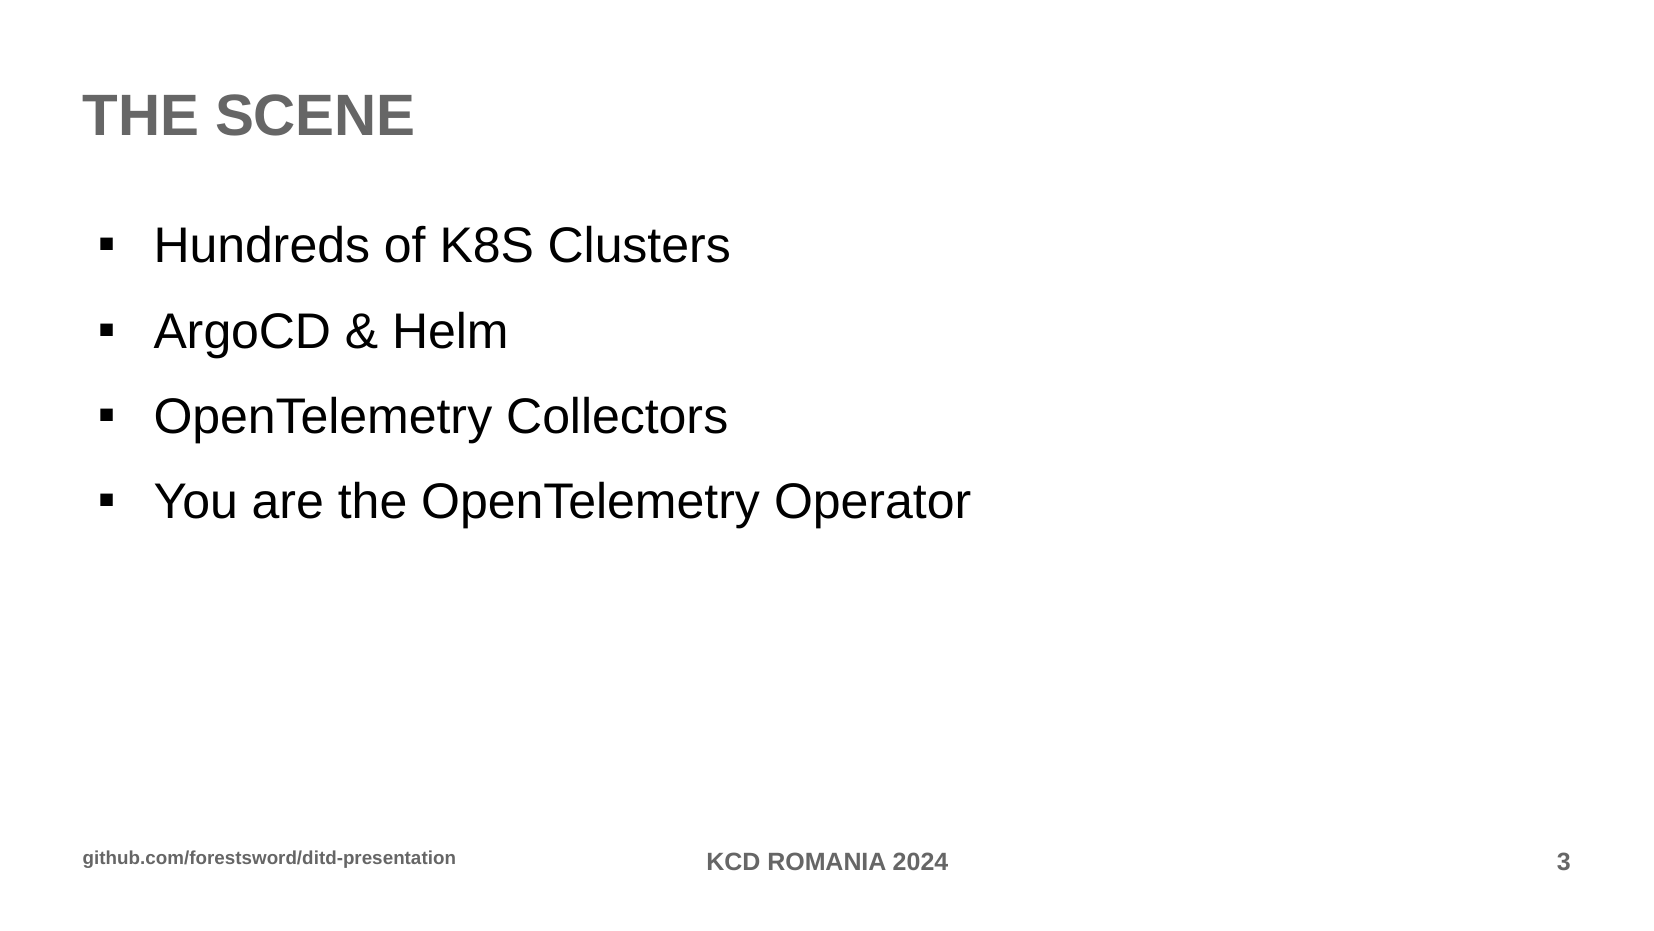

# THE SCENE
Hundreds of K8S Clusters
ArgoCD & Helm
OpenTelemetry Collectors
You are the OpenTelemetry Operator
github.com/forestsword/ditd-presentation
KCD ROMANIA 2024
3